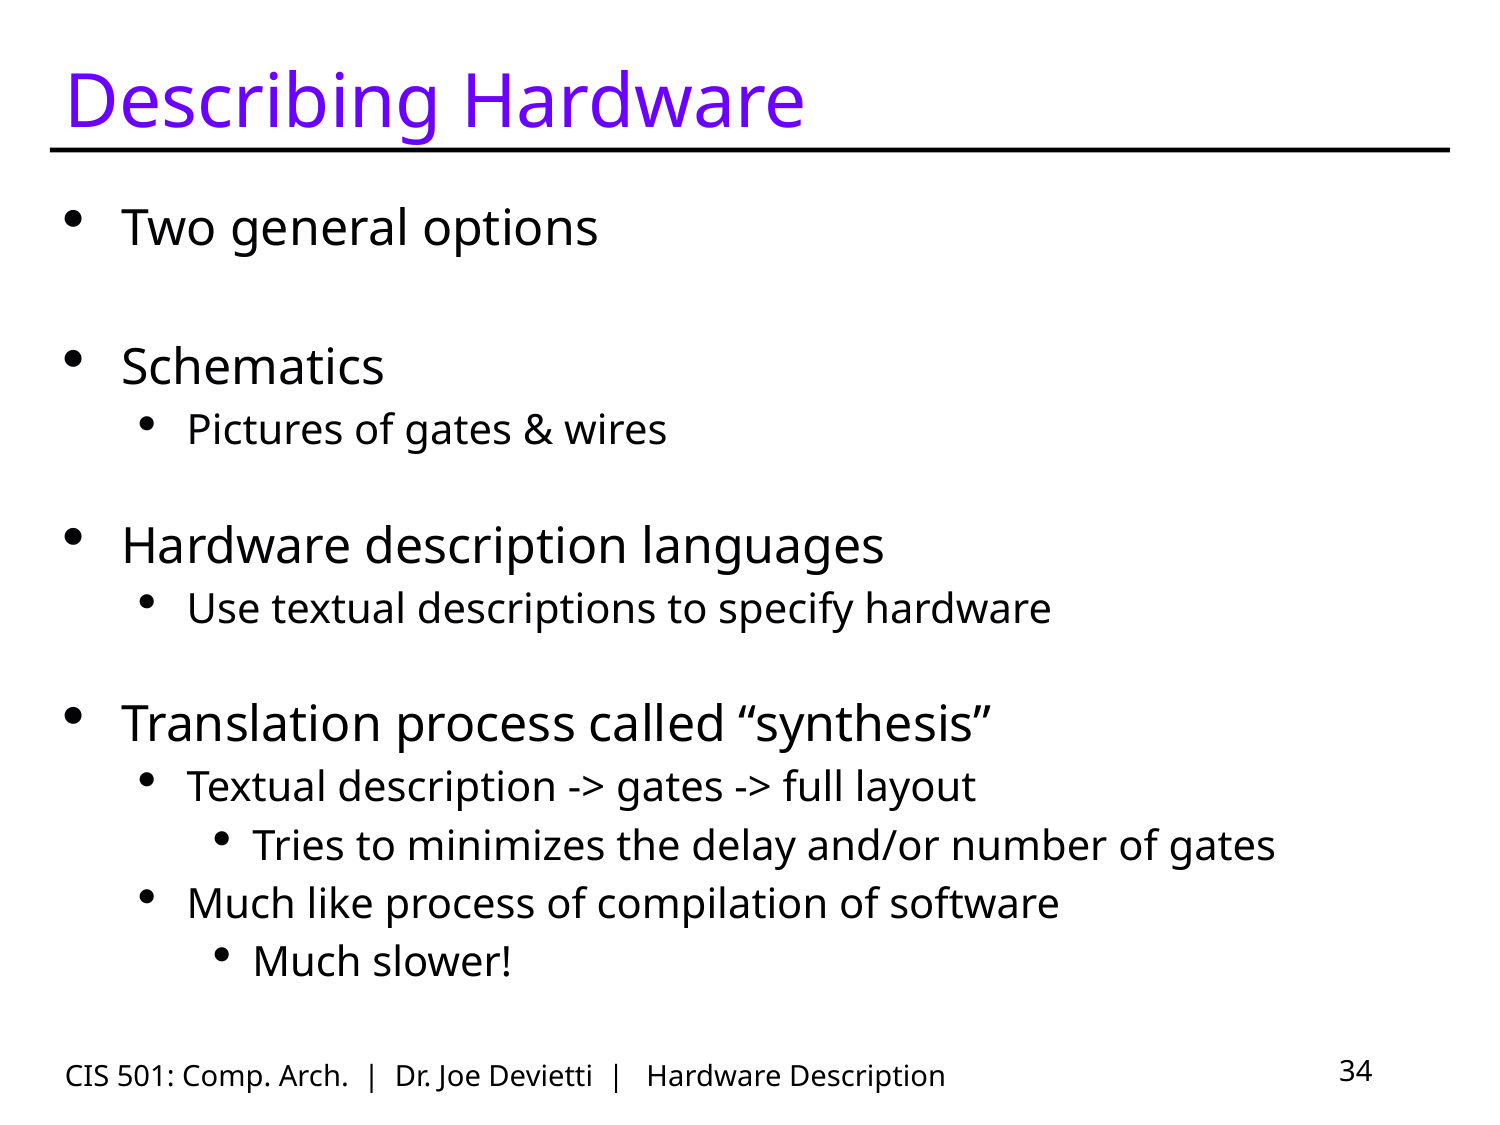

Describing Hardware
Two general options
Schematics
Pictures of gates & wires
Hardware description languages
Use textual descriptions to specify hardware
Translation process called “synthesis”
Textual description -> gates -> full layout
Tries to minimizes the delay and/or number of gates
Much like process of compilation of software
Much slower!
CIS 501: Comp. Arch. | Dr. Joe Devietti | Hardware Description